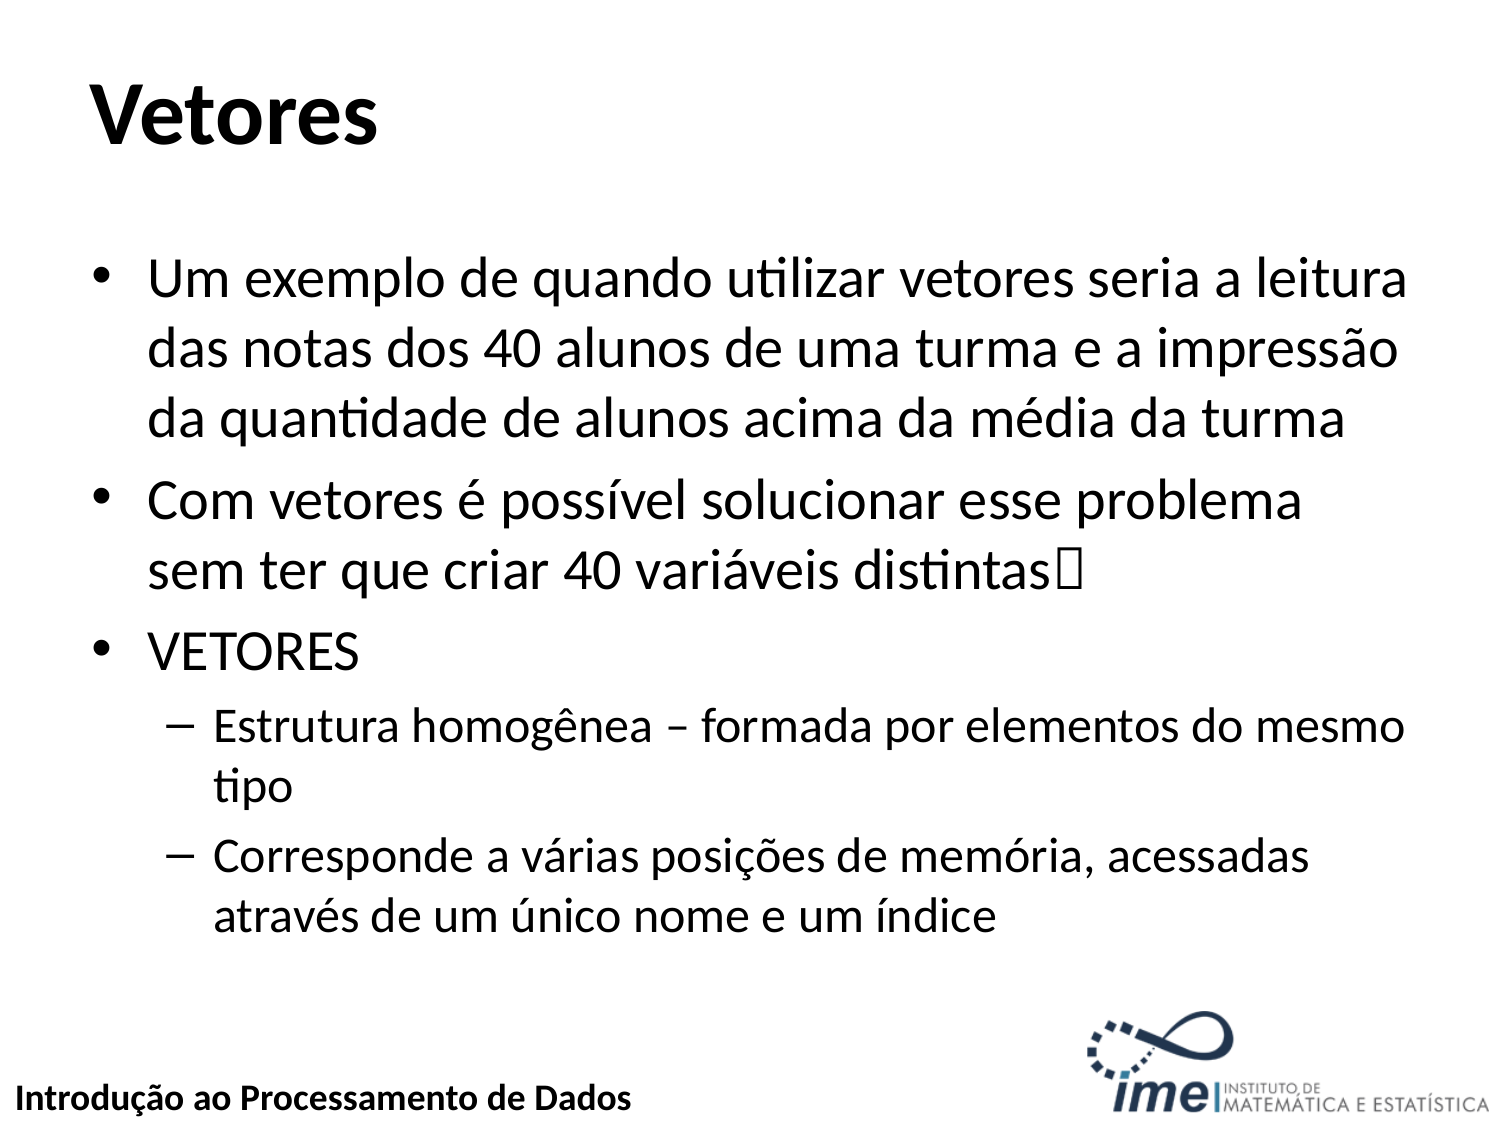

# Vetores
Um exemplo de quando utilizar vetores seria a leitura das notas dos 40 alunos de uma turma e a impressão da quantidade de alunos acima da média da turma
Com vetores é possível solucionar esse problema sem ter que criar 40 variáveis distintas
VETORES
Estrutura homogênea – formada por elementos do mesmo tipo
Corresponde a várias posições de memória, acessadas através de um único nome e um índice